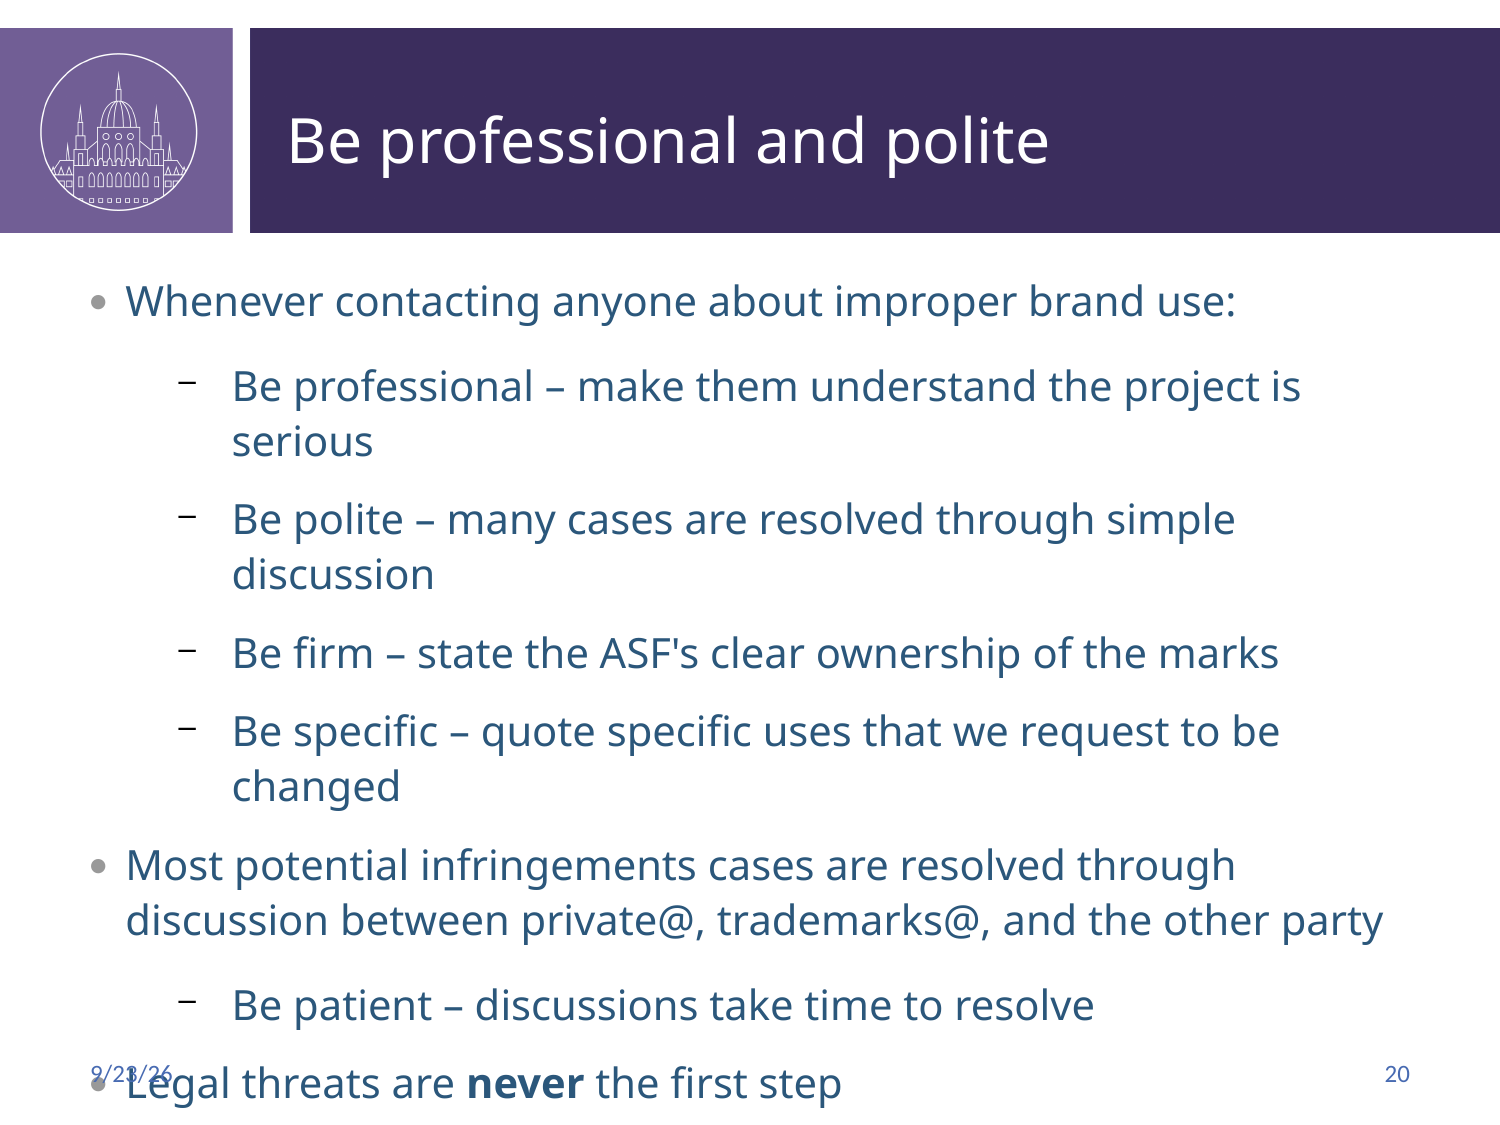

# Be professional and polite
Whenever contacting anyone about improper brand use:
Be professional – make them understand the project is serious
Be polite – many cases are resolved through simple discussion
Be firm – state the ASF's clear ownership of the marks
Be specific – quote specific uses that we request to be changed
Most potential infringements cases are resolved through discussion between private@, trademarks@, and the other party
Be patient – discussions take time to resolve
Legal threats are never the first step